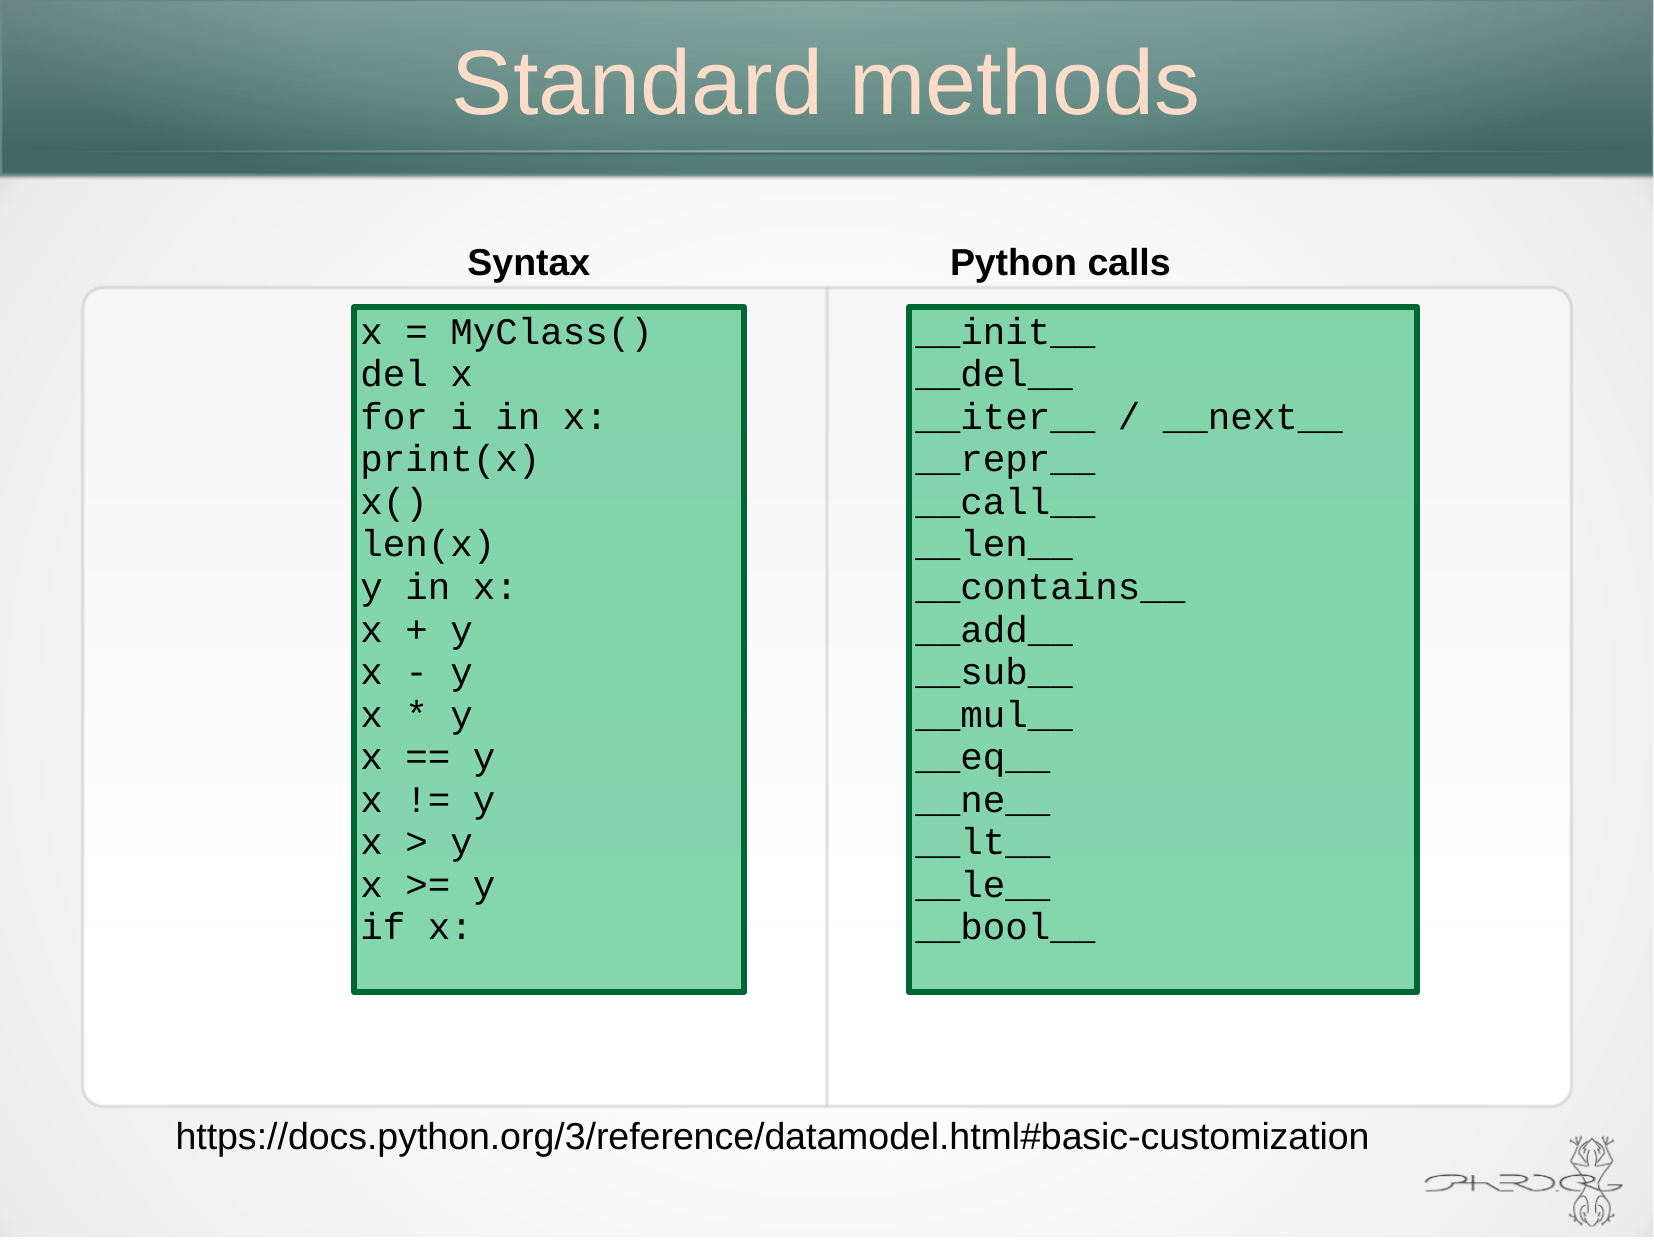

# Standard methods
Syntax
Python calls
x = MyClass()
del x
for i in x:
print(x)
x()
len(x)
y in x:
x + y
x - y
x * y
x == y
x != y
x > y
x >= y
if x:
__init__
__del__
__iter__ / __next__
__repr__
__call__
__len__
__contains__
__add__
__sub__
__mul__
__eq__
__ne__
__lt__
__le__
__bool__
https://docs.python.org/3/reference/datamodel.html#basic-customization